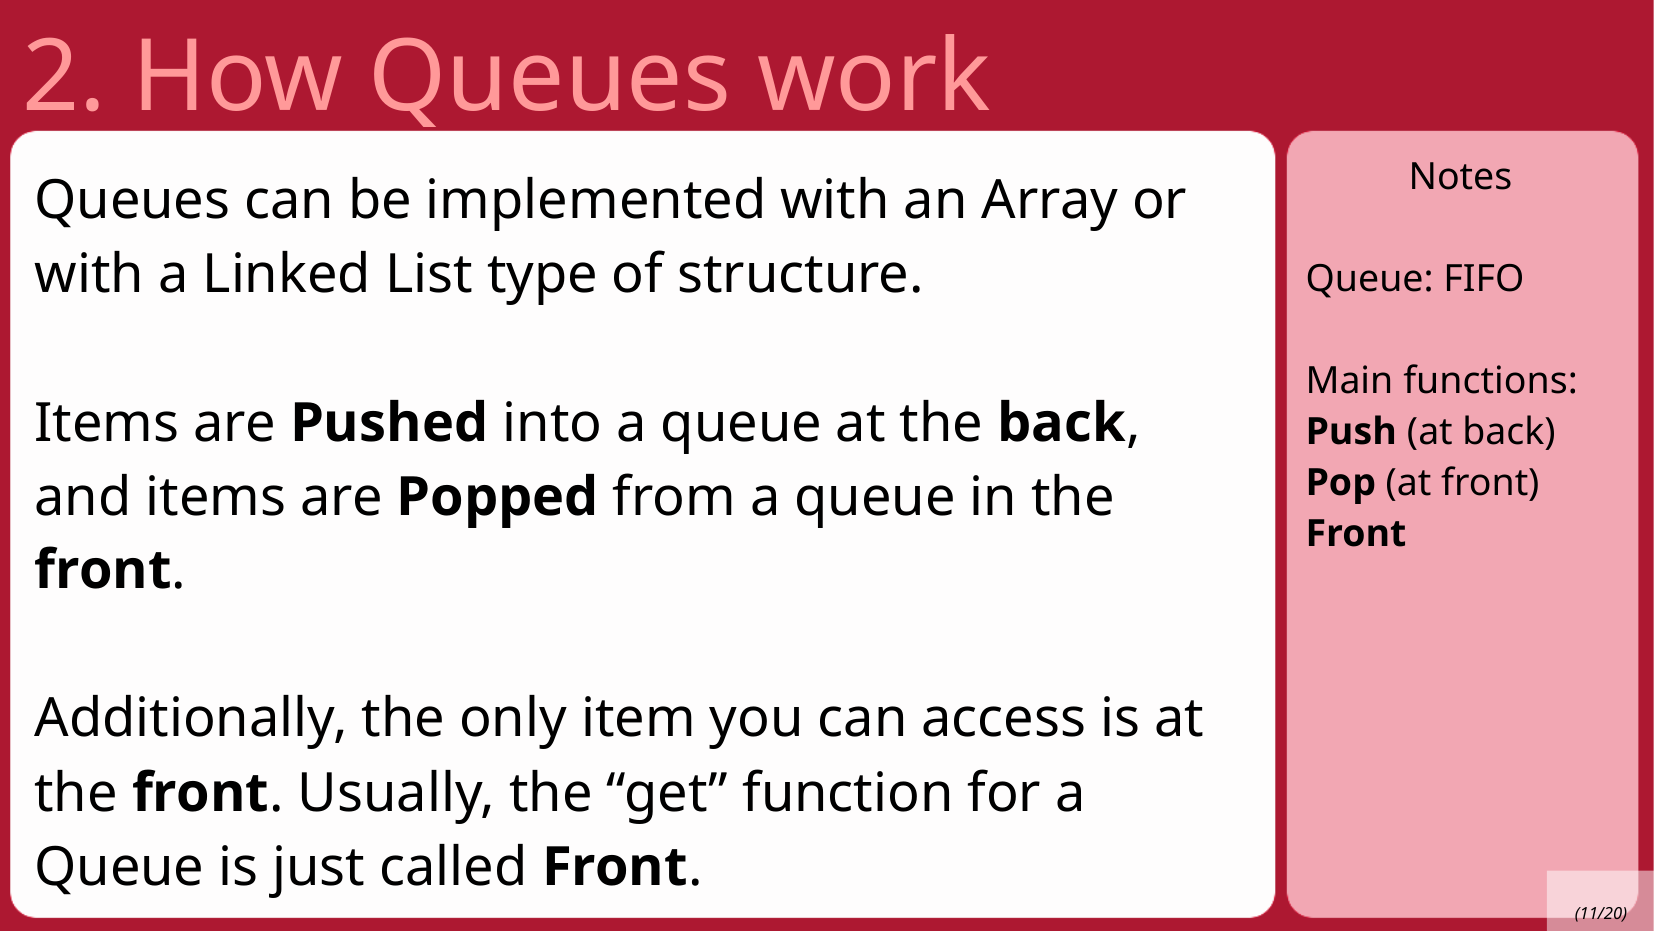

# 2. How Queues work
Notes
Queue: FIFO
Main functions:
Push (at back)
Pop (at front)
Front
Queues can be implemented with an Array or with a Linked List type of structure.
Items are Pushed into a queue at the back, and items are Popped from a queue in the front.
Additionally, the only item you can access is at the front. Usually, the “get” function for a Queue is just called Front.